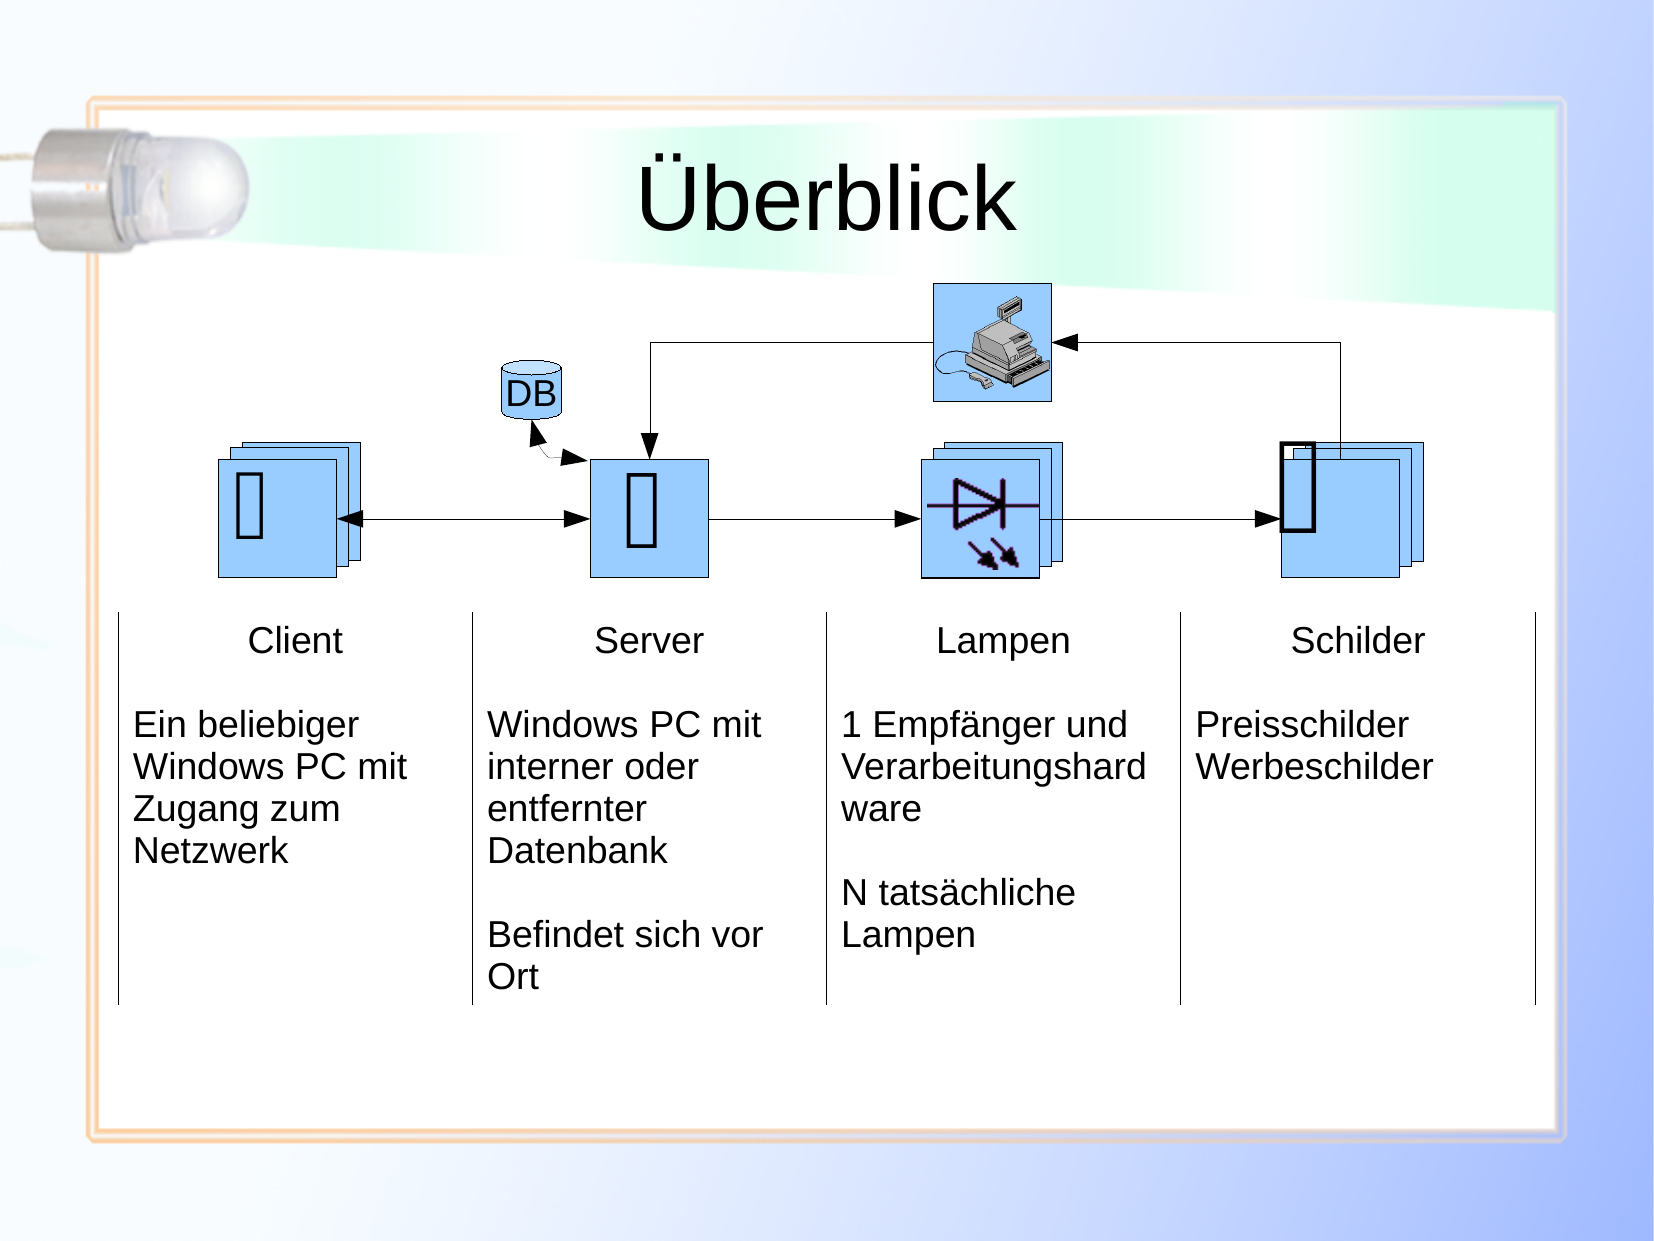

# Überblick
DB

:

| Client Ein beliebiger Windows PC mit Zugang zum Netzwerk | Server Windows PC mit interner oder entfernter Datenbank Befindet sich vor Ort | Lampen 1 Empfänger und Verarbeitungshardware N tatsächliche Lampen | Schilder Preisschilder Werbeschilder |
| --- | --- | --- | --- |